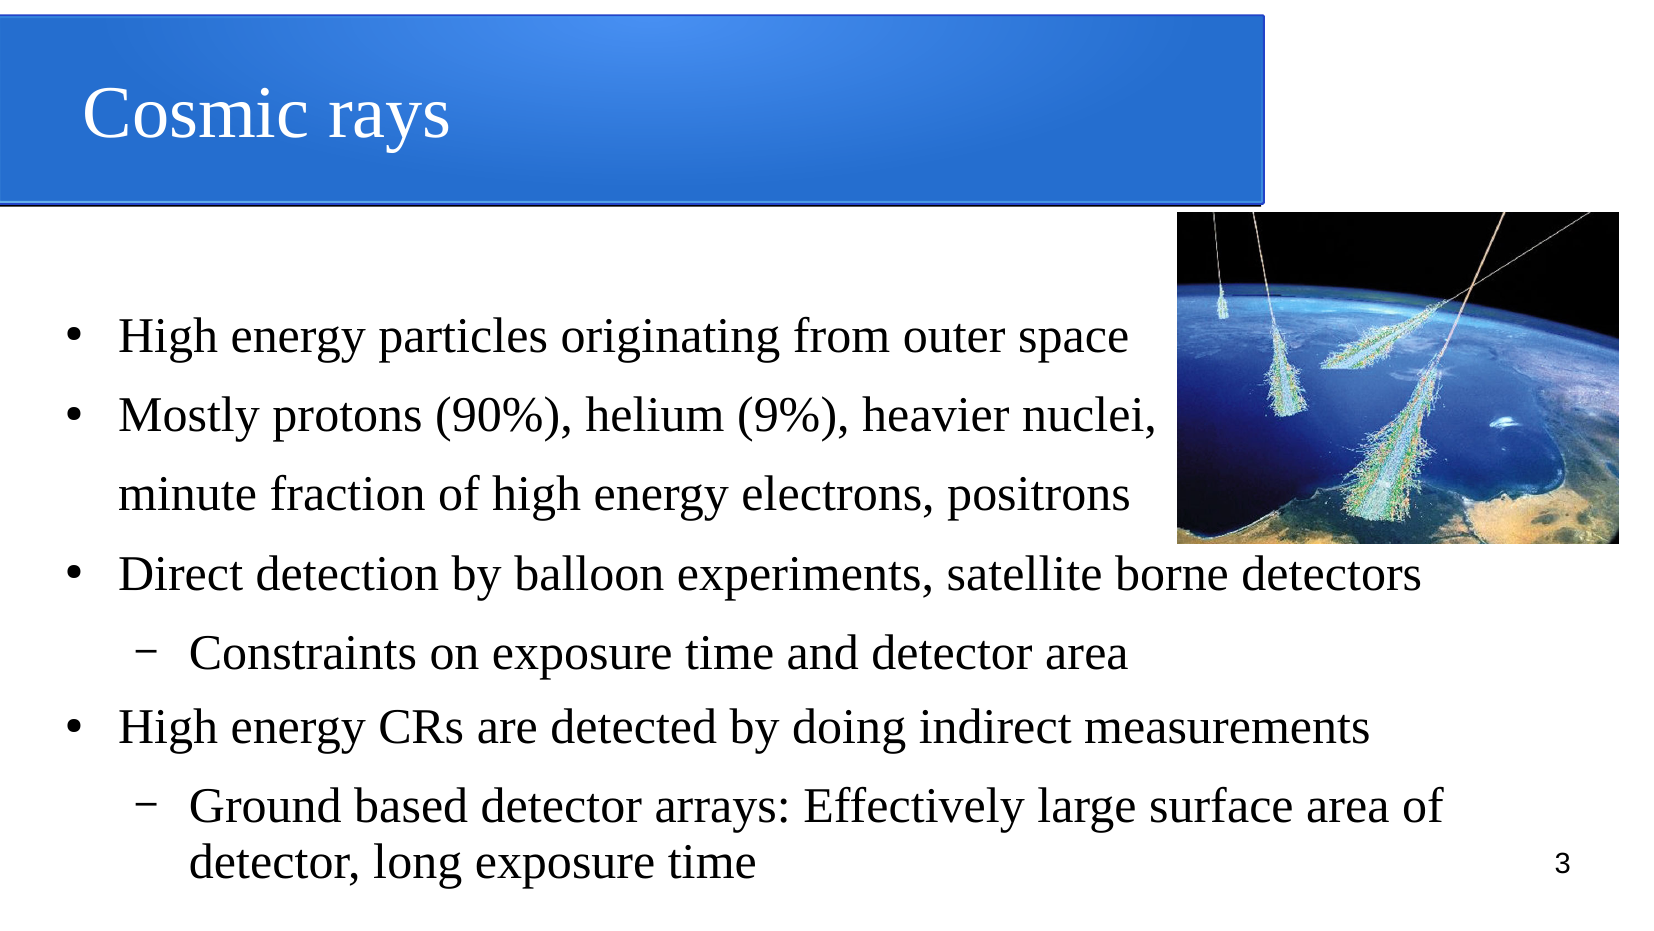

# Cosmic rays
High energy particles originating from outer space
Mostly protons (90%), helium (9%), heavier nuclei,
minute fraction of high energy electrons, positrons
Direct detection by balloon experiments, satellite borne detectors
Constraints on exposure time and detector area
High energy CRs are detected by doing indirect measurements
Ground based detector arrays: Effectively large surface area of detector, long exposure time